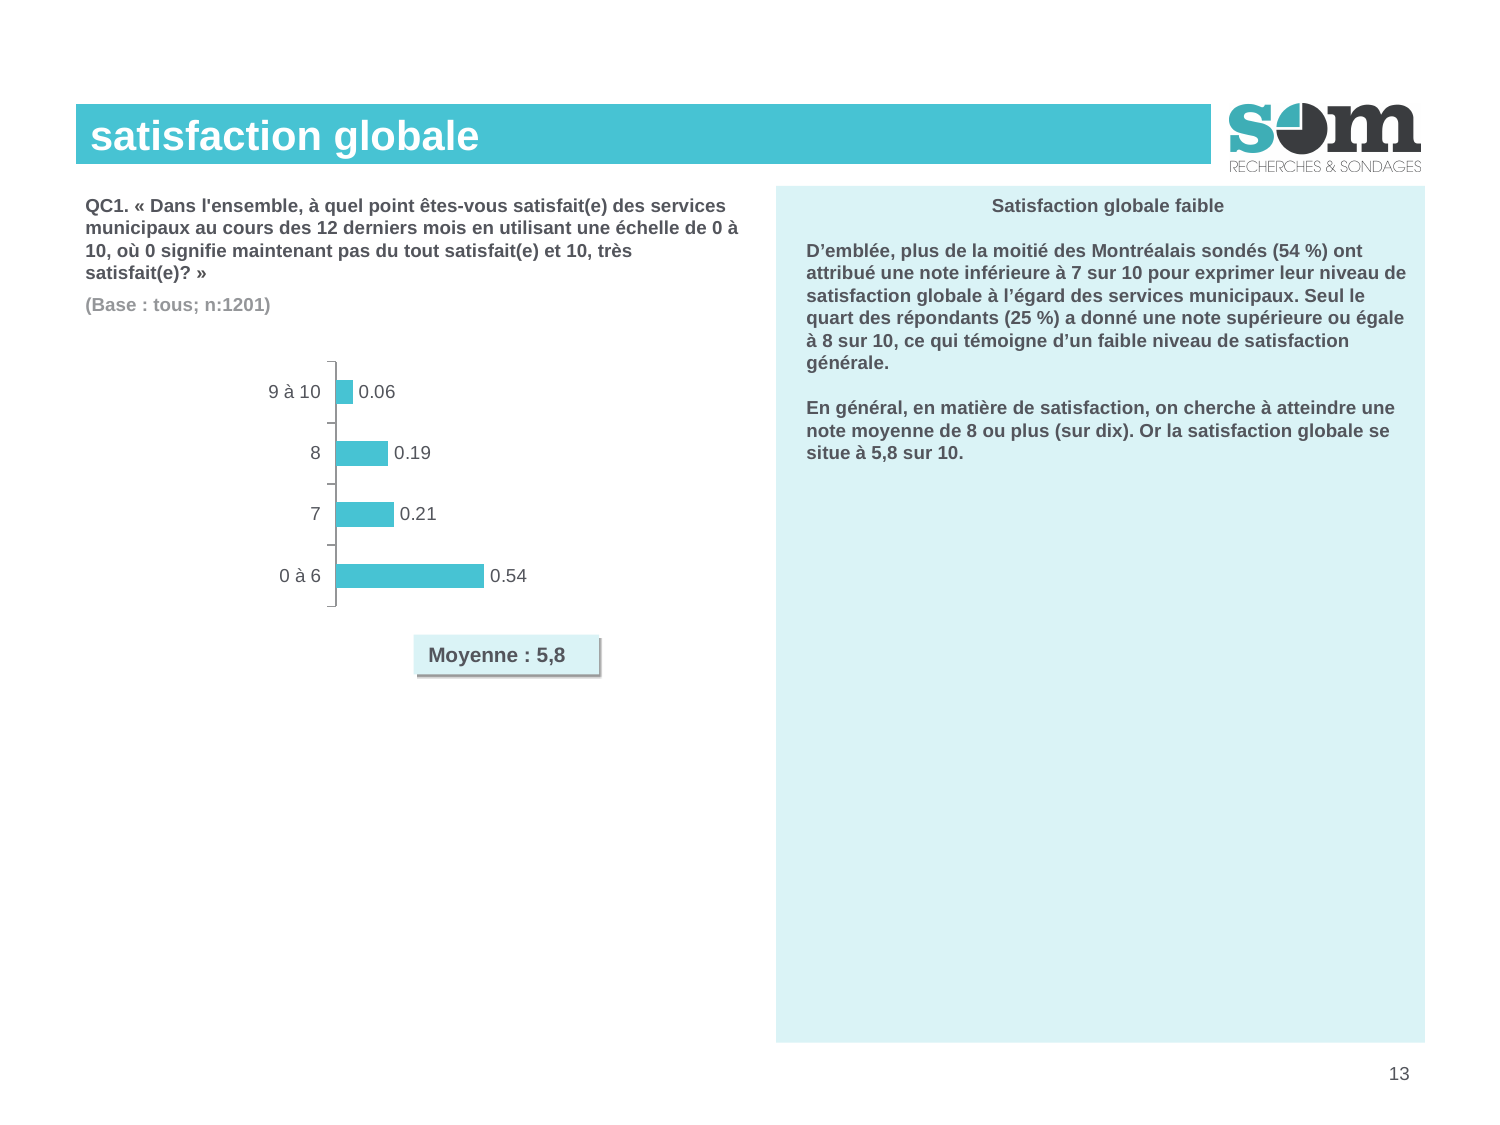

satisfaction globale
QC1. « Dans l'ensemble, à quel point êtes-vous satisfait(e) des services municipaux au cours des 12 derniers mois en utilisant une échelle de 0 à 10, où 0 signifie maintenant pas du tout satisfait(e) et 10, très satisfait(e)? »
(Base : tous; n:1201)
# Satisfaction globale faible
D’emblée, plus de la moitié des Montréalais sondés (54 %) ont attribué une note inférieure à 7 sur 10 pour exprimer leur niveau de satisfaction globale à l’égard des services municipaux. Seul le quart des répondants (25 %) a donné une note supérieure ou égale à 8 sur 10, ce qui témoigne d’un faible niveau de satisfaction générale.
En général, en matière de satisfaction, on cherche à atteindre une note moyenne de 8 ou plus (sur dix). Or la satisfaction globale se situe à 5,8 sur 10.
### Chart
| Category | |
|---|---|
| 0 à 6 | 0.54 |
| 7 | 0.21 |
| 8 | 0.19 |
| 9 à 10 | 0.06 |Moyenne : 5,8